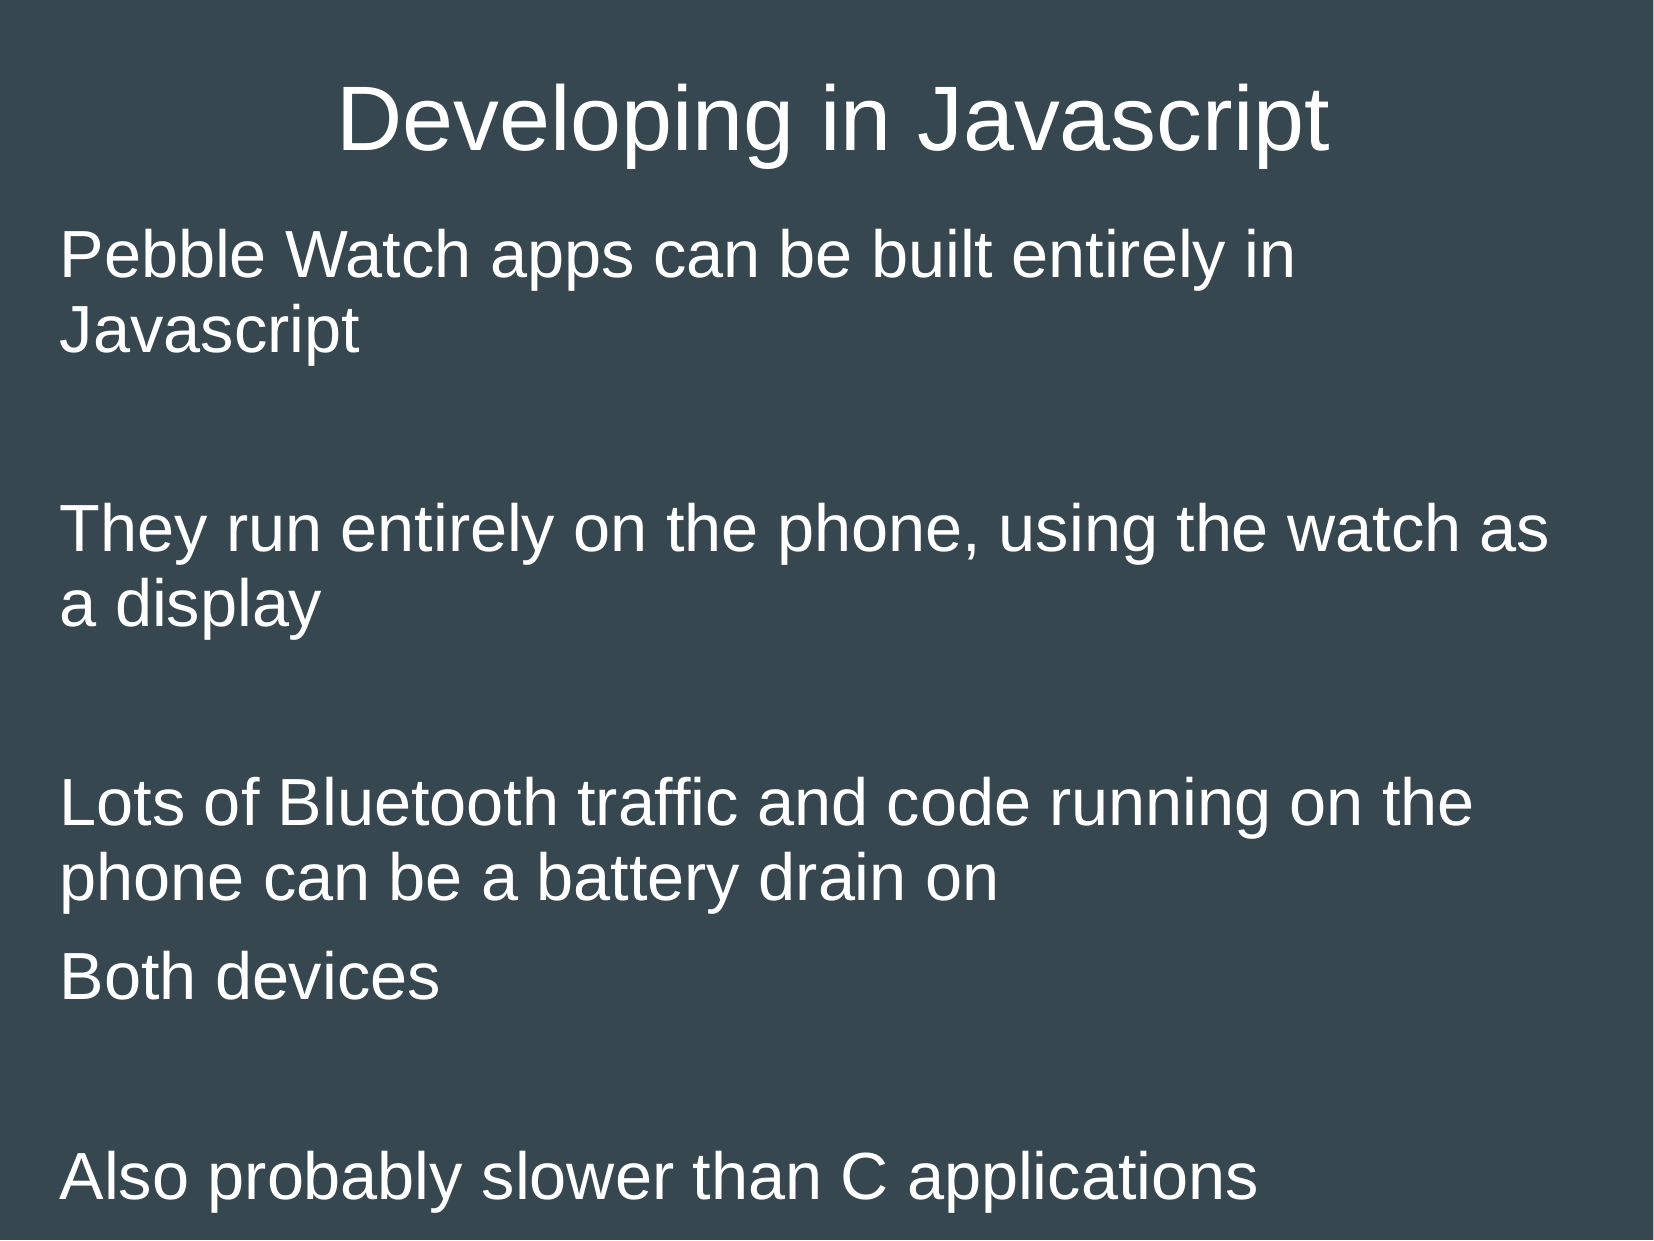

# Developing in Javascript
Pebble Watch apps can be built entirely in Javascript
They run entirely on the phone, using the watch as a display
Lots of Bluetooth traffic and code running on the phone can be a battery drain on
Both devices
Also probably slower than C applications